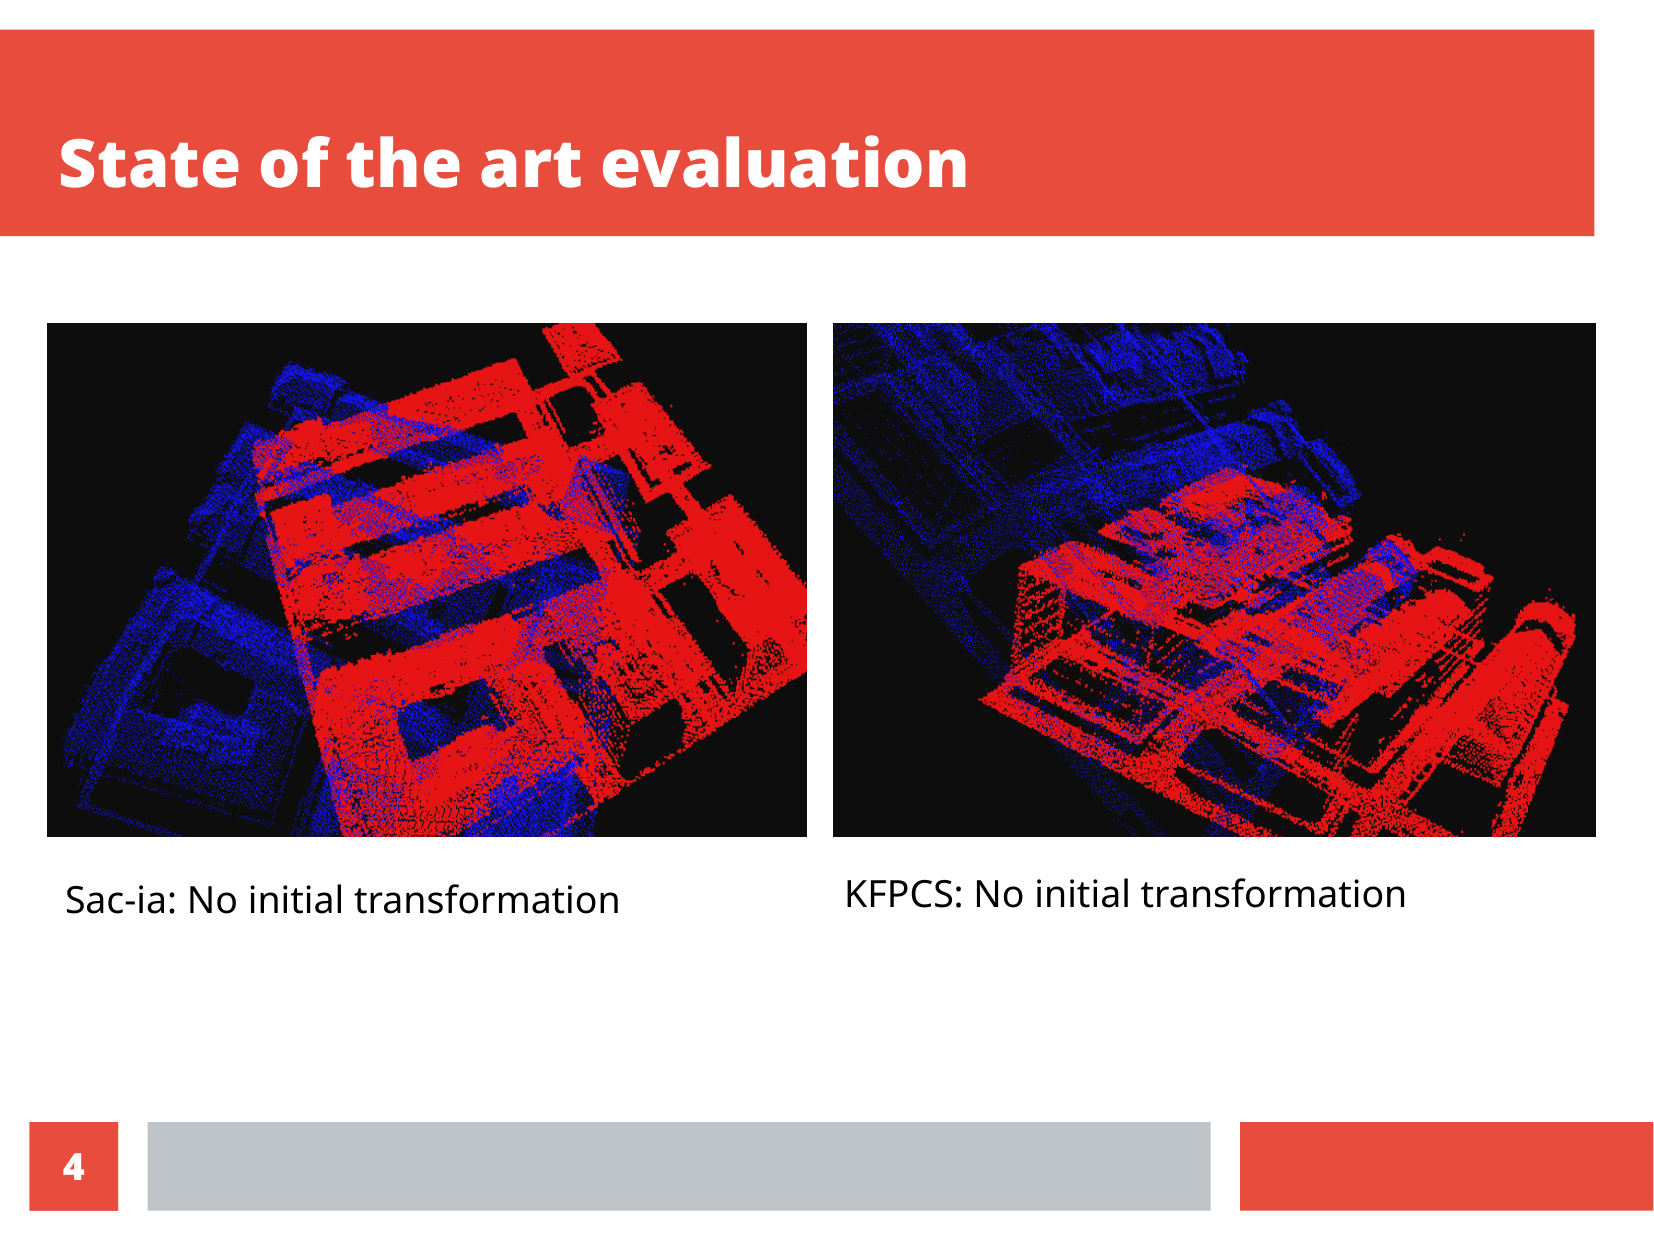

# State of the art evaluation
KFPCS: No initial transformation
Sac-ia: No initial transformation
4